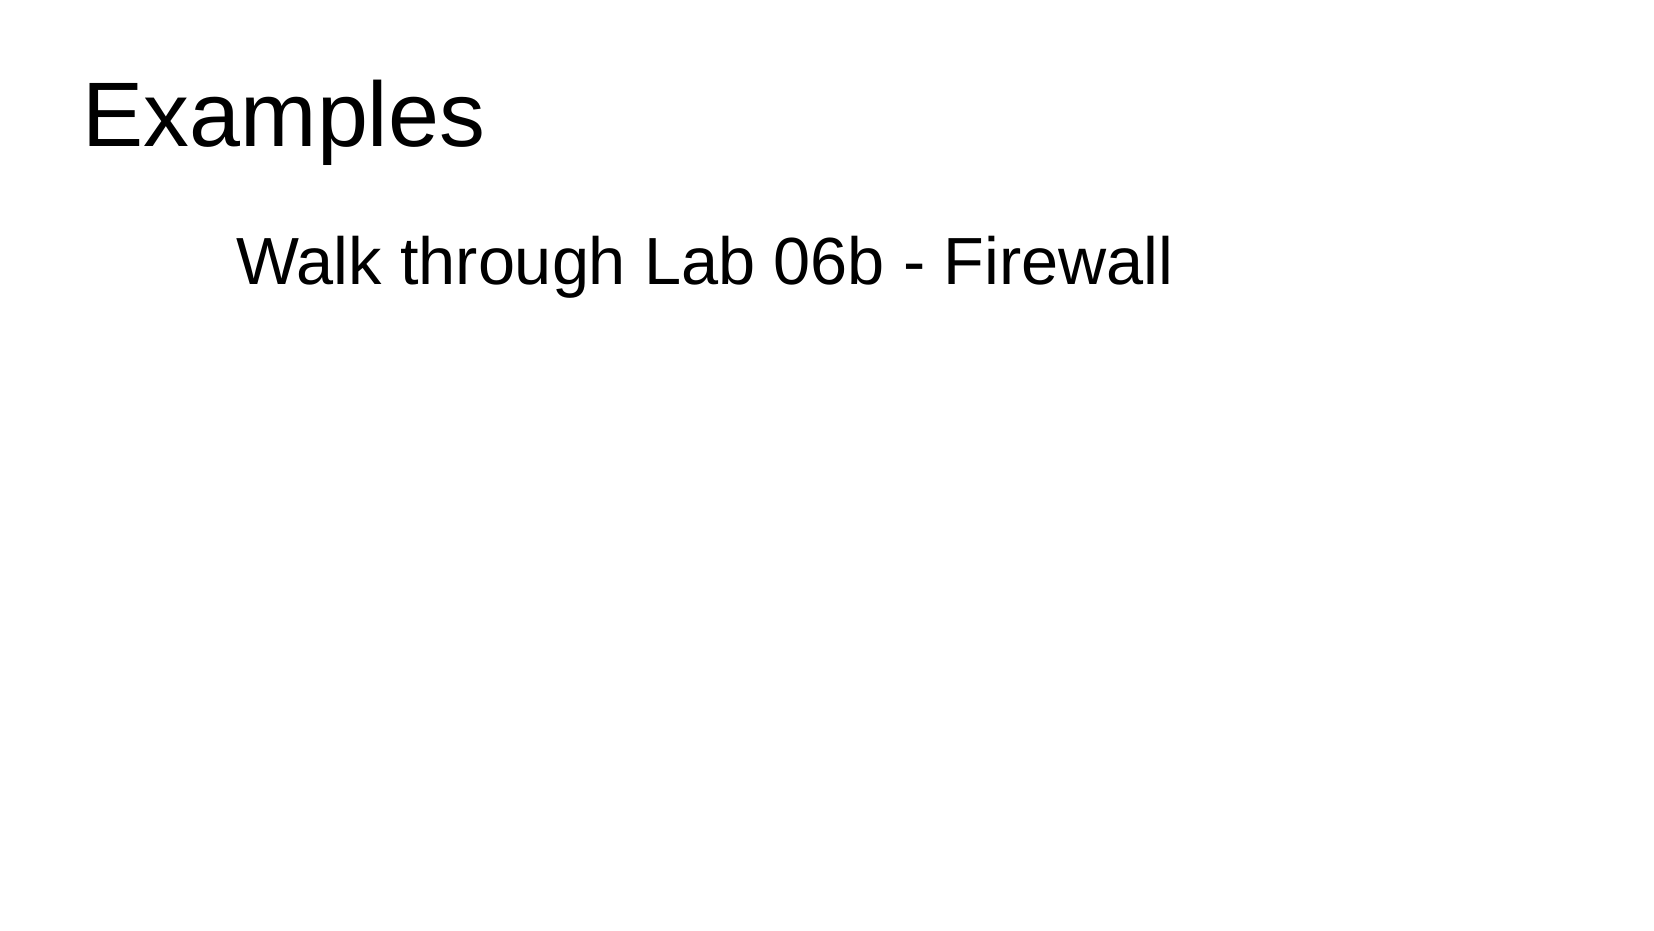

# Examples
Walk through Lab 06b - Firewall